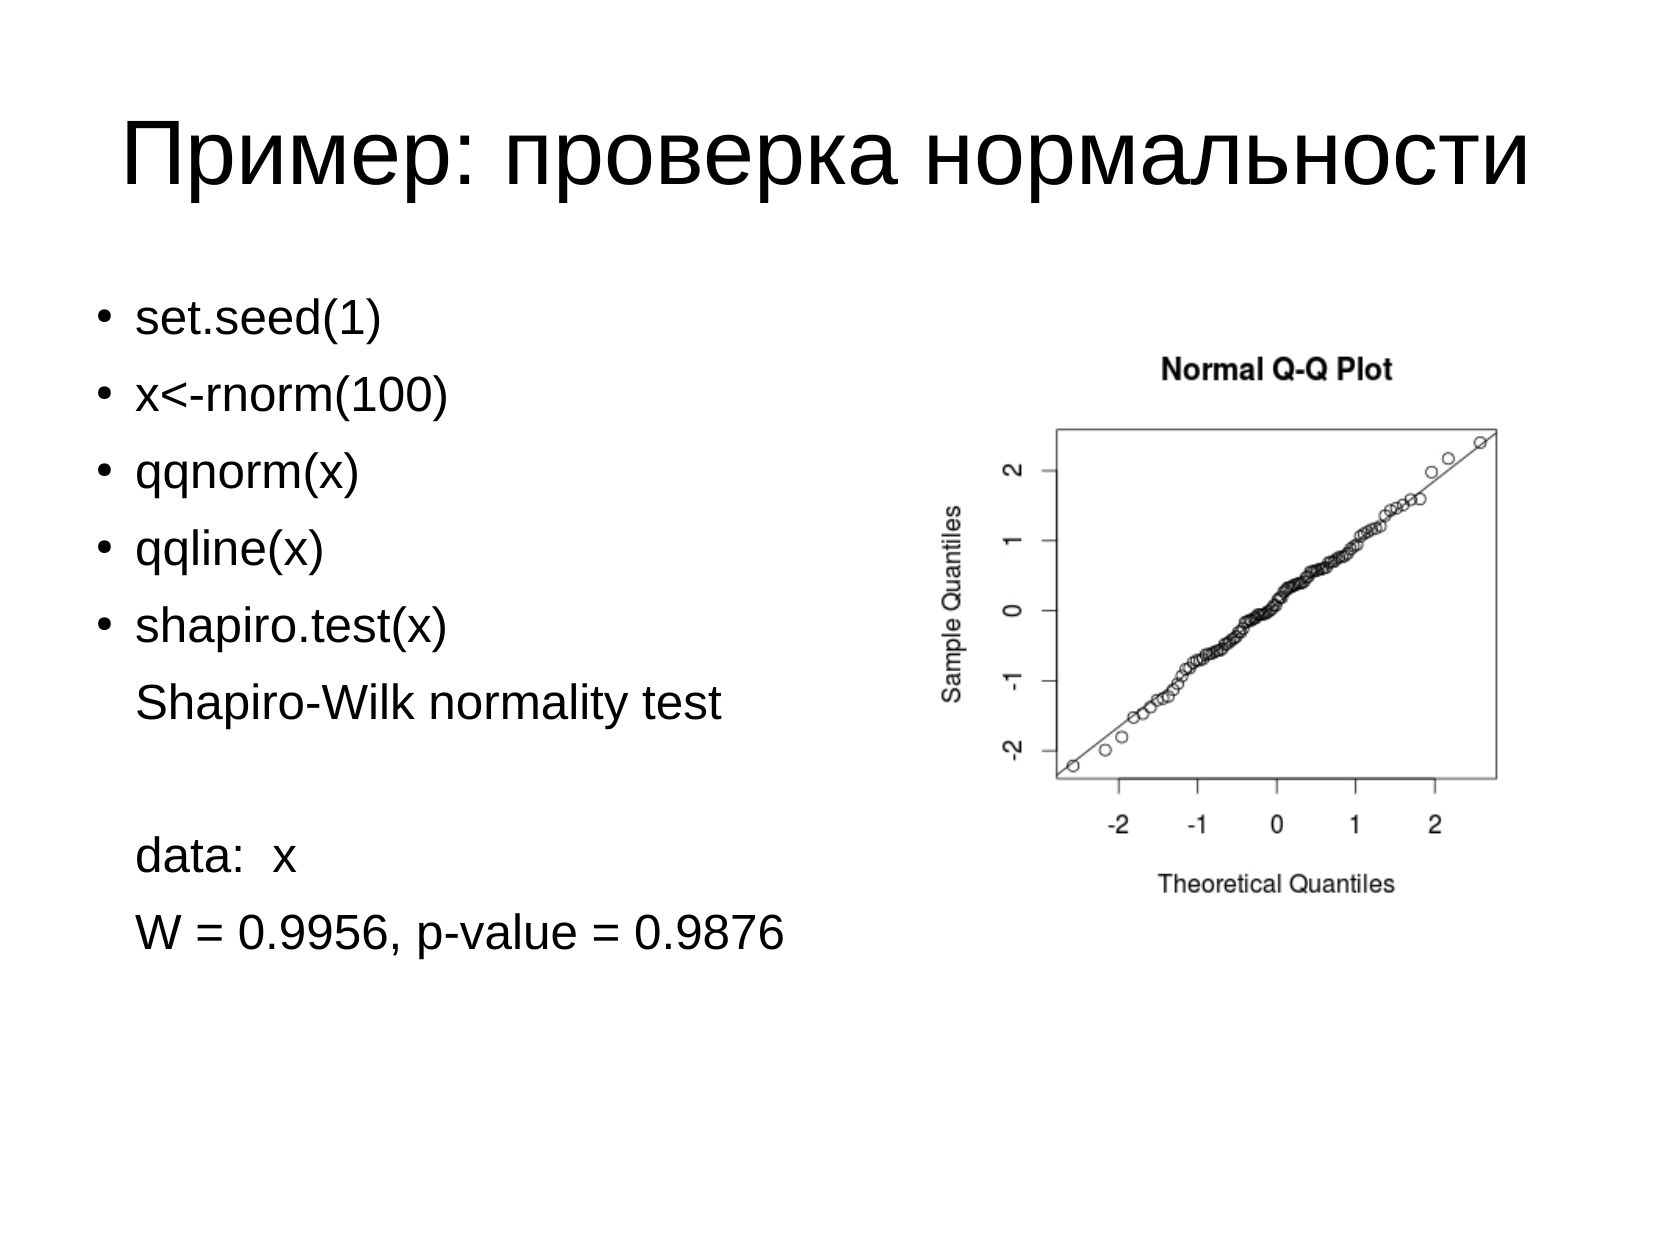

# Пример: проверка нормальности
set.seed(1)
x<-rnorm(100)
qqnorm(x)
qqline(x)
shapiro.test(x)
Shapiro-Wilk normality test
data: x
W = 0.9956, p-value = 0.9876